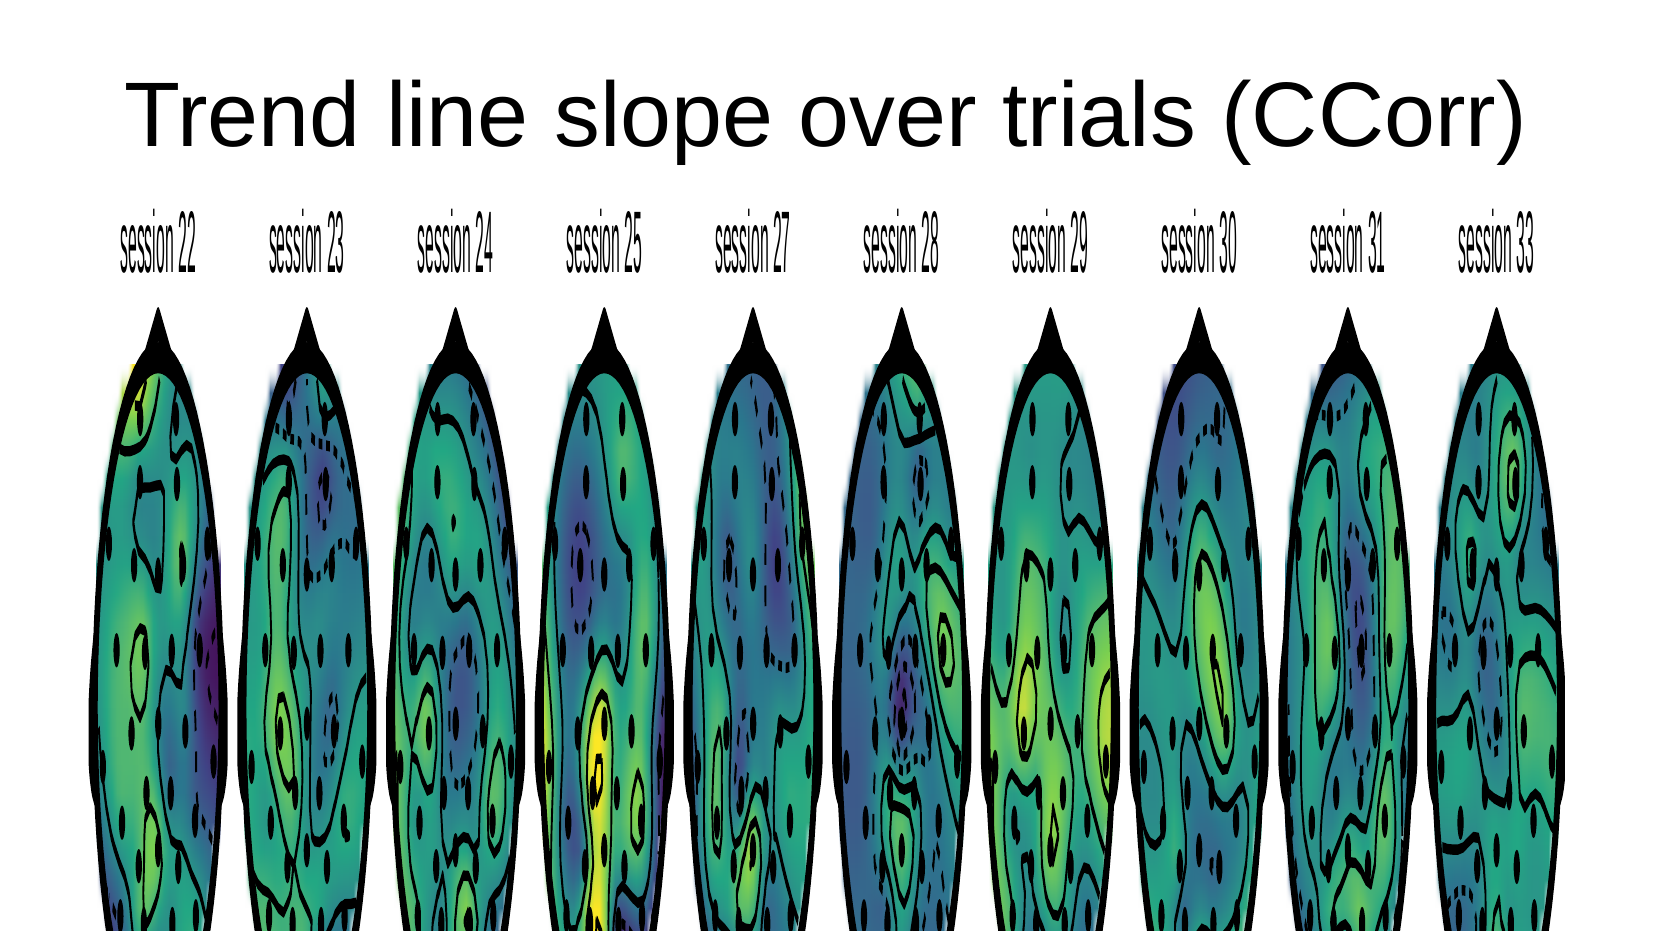

# Trend line slope over trials (CCorr)